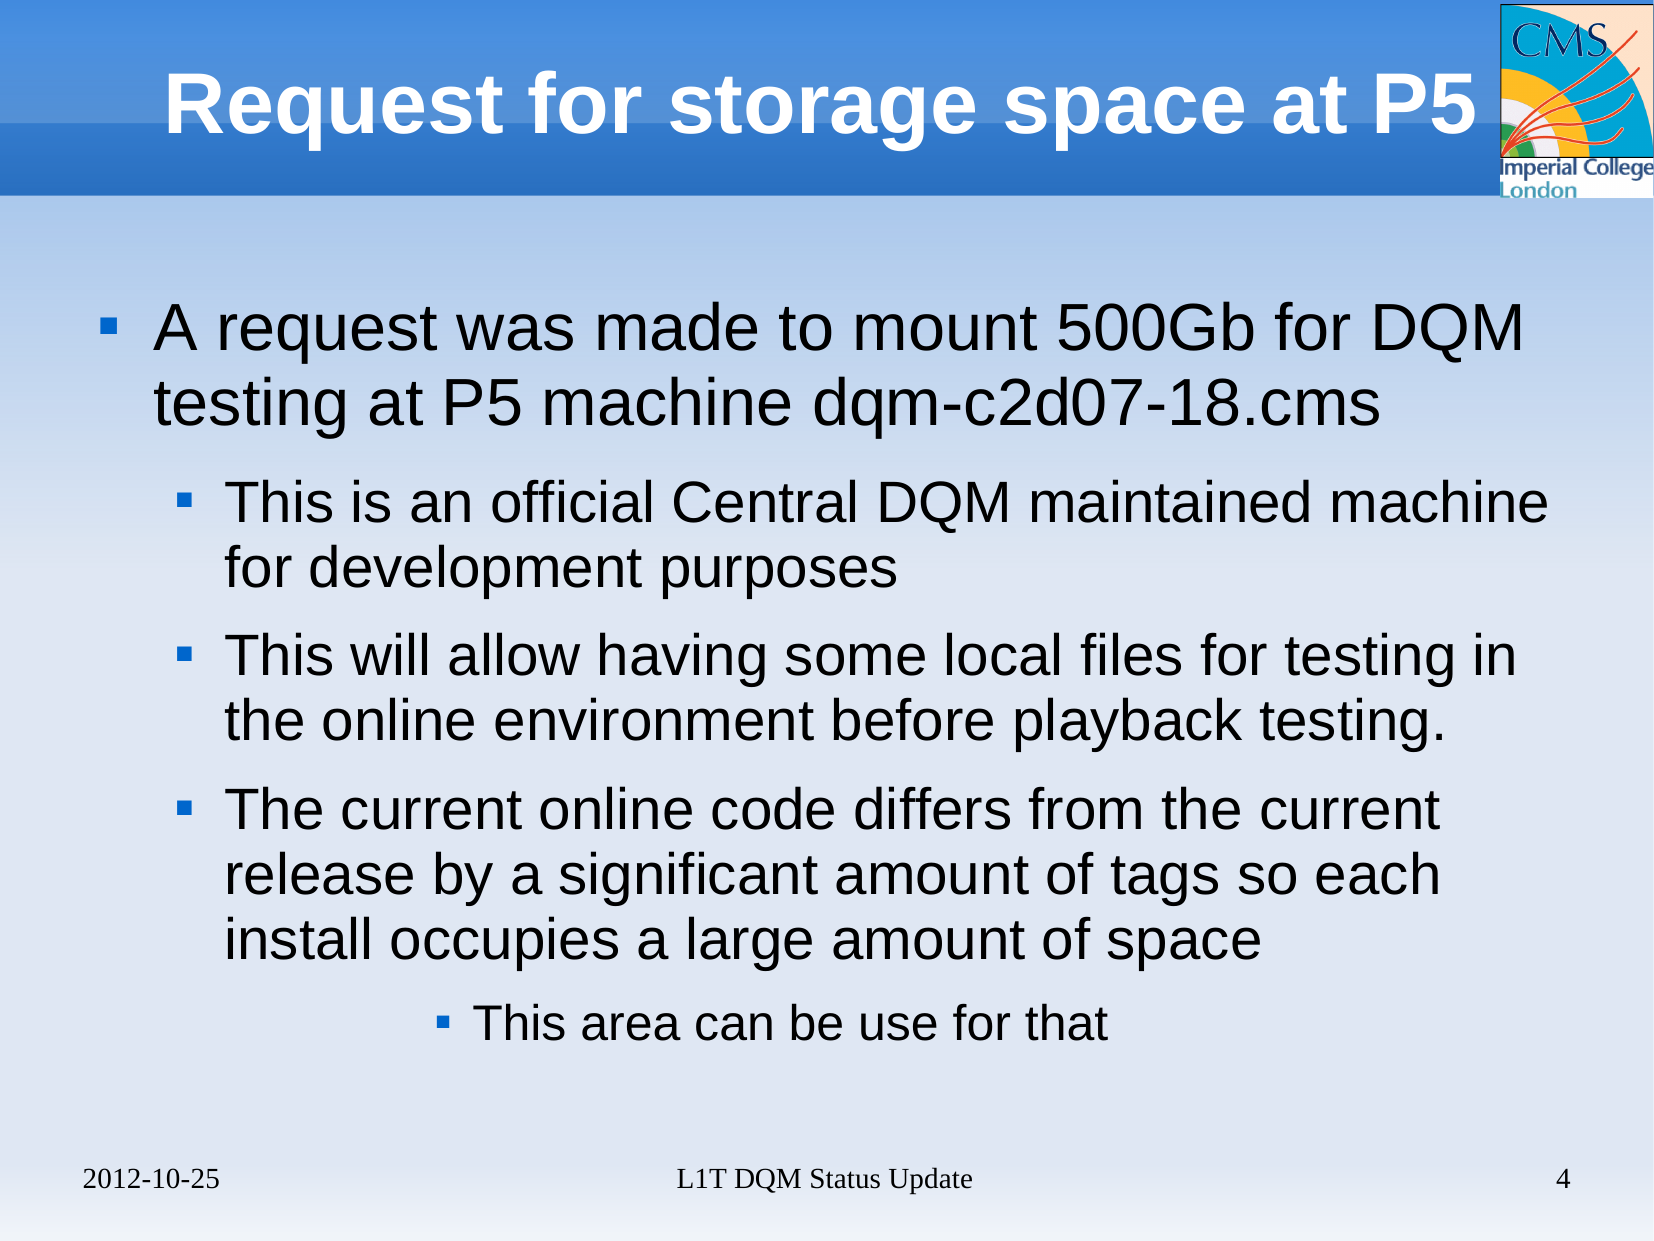

# Request for storage space at P5
A request was made to mount 500Gb for DQM testing at P5 machine dqm-c2d07-18.cms
This is an official Central DQM maintained machine for development purposes
This will allow having some local files for testing in the online environment before playback testing.
The current online code differs from the current release by a significant amount of tags so each install occupies a large amount of space
This area can be use for that
2012-10-25
L1T DQM Status Update
4